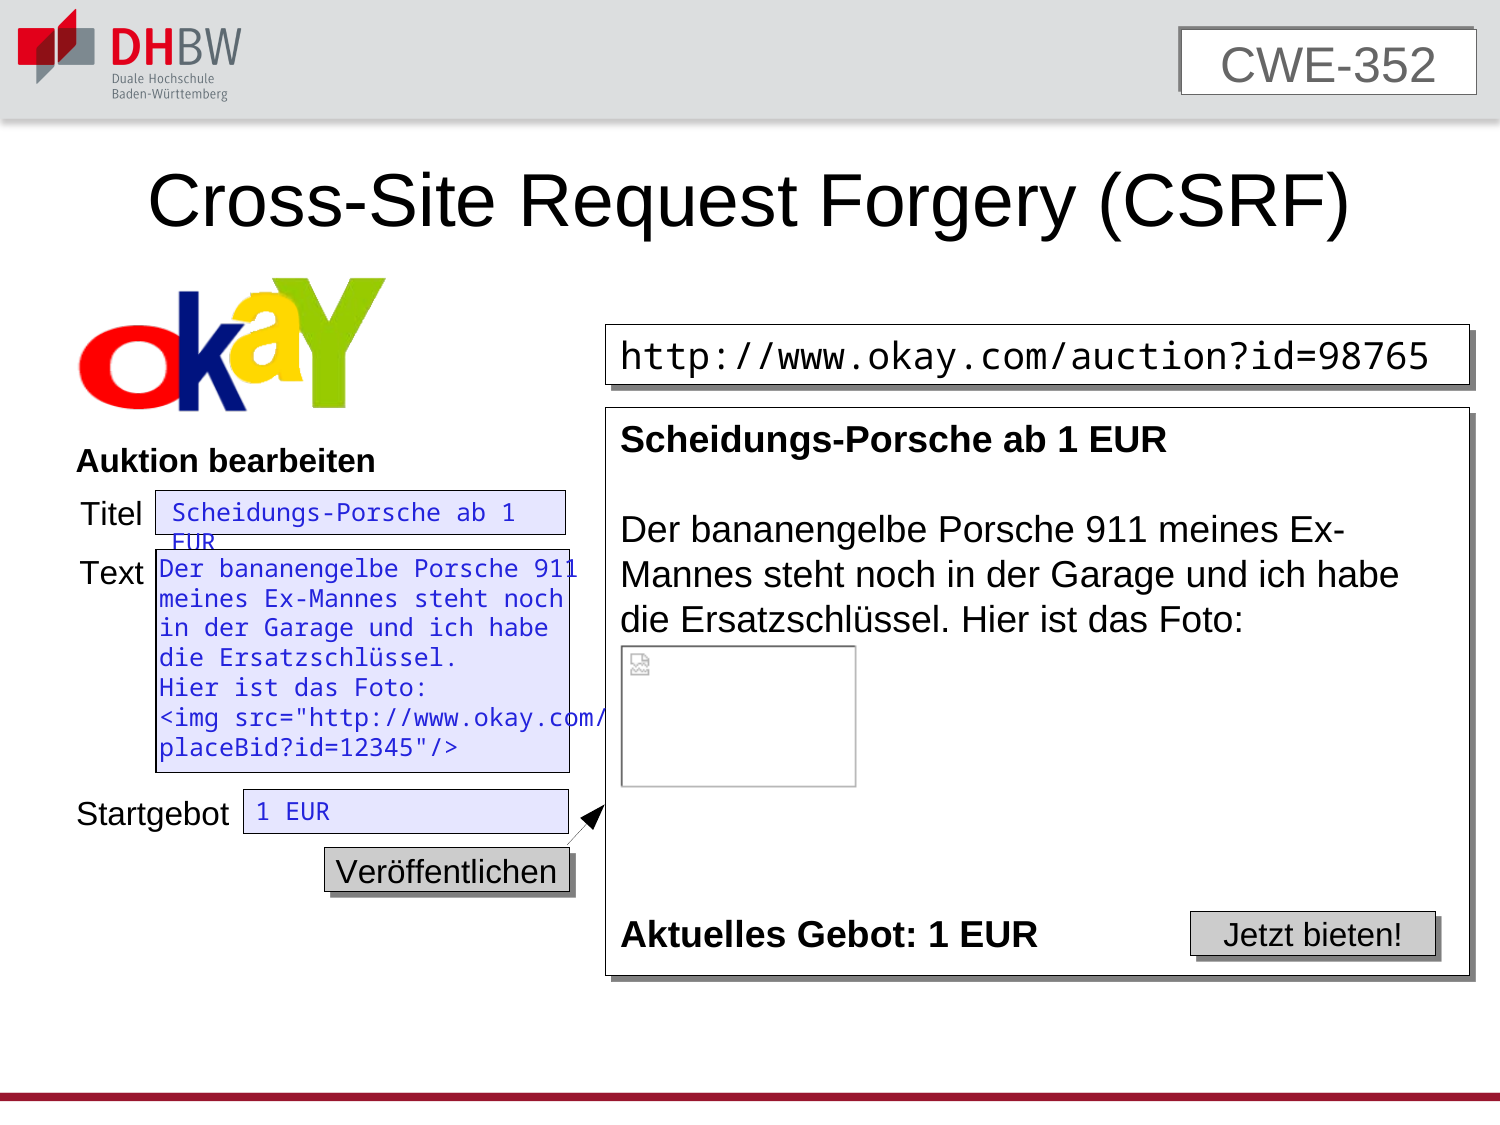

CWE-352
# Cross-Site Request Forgery (CSRF)
http://www.okay.com/auction?id=98765
Scheidungs-Porsche ab 1 EUR
Der bananengelbe Porsche 911 meines Ex-Mannes steht noch in der Garage und ich habe die Ersatzschlüssel. Hier ist das Foto:
Aktuelles Gebot: 1 EUR
Jetzt bieten!
Auktion bearbeiten
Titel
Text
Startgebot
Veröffentlichen
Scheidungs-Porsche ab 1 EUR
Der bananengelbe Porsche 911 meines Ex-Mannes steht noch in der Garage und ich habe die Ersatzschlüssel.
Mache gleich Fotos, ihr dürft schonmal bieten!
1 EUR
Der bananengelbe Porsche 911
meines Ex-Mannes steht noch
in der Garage und ich habe
die Ersatzschlüssel.
Hier ist das Foto:
<img src="http://www.okay.com/
placeBid?id=12345"/>